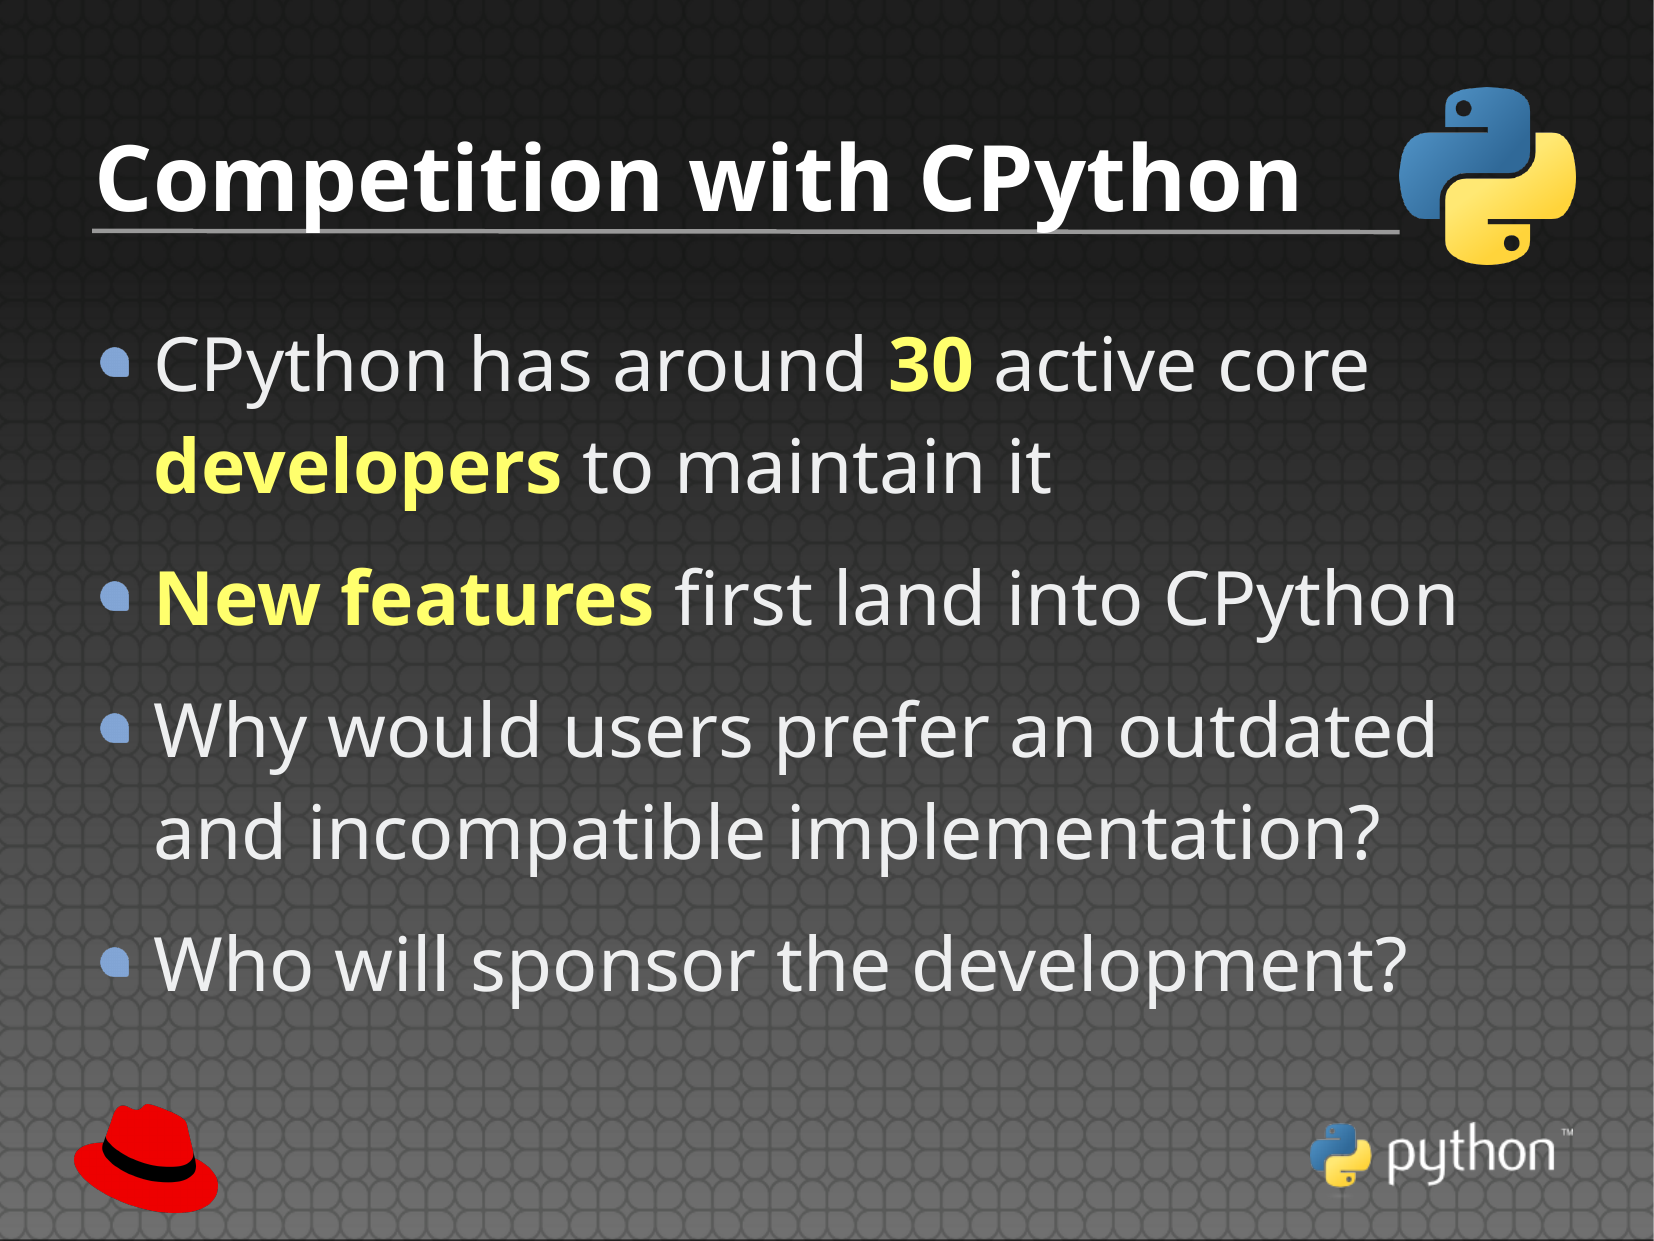

Competition with CPython
# CPython has around 30 active core developers to maintain it
New features first land into CPython
Why would users prefer an outdated and incompatible implementation?
Who will sponsor the development?